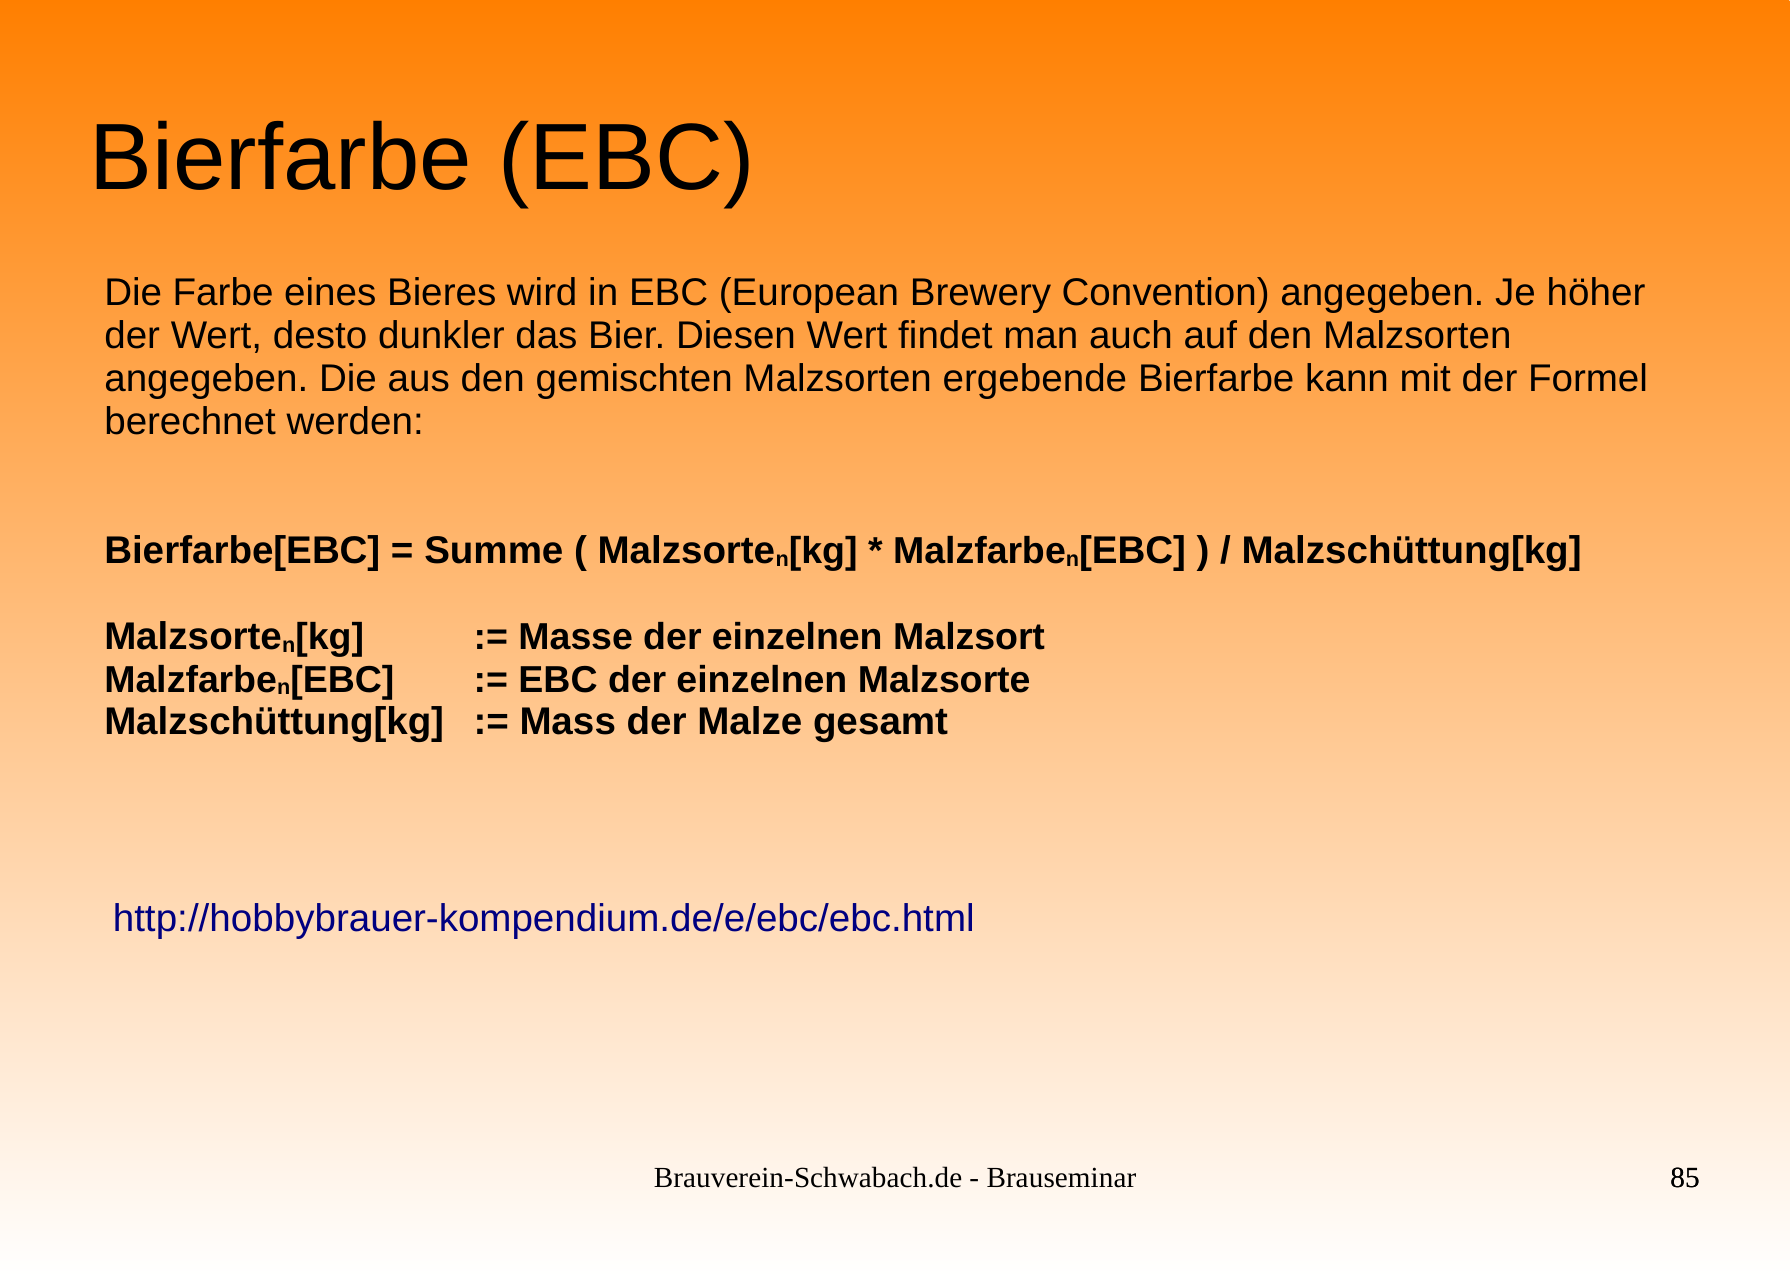

# Bierfarbe (EBC)
Die Farbe eines Bieres wird in EBC (European Brewery Convention) angegeben. Je höher der Wert, desto dunkler das Bier. Diesen Wert findet man auch auf den Malzsorten angegeben. Die aus den gemischten Malzsorten ergebende Bierfarbe kann mit der Formel berechnet werden:
Bierfarbe[EBC] = Summe ( Malzsorten[kg] * Malzfarben[EBC] ) / Malzschüttung[kg]
Malzsorten[kg] 		:= Masse der einzelnen Malzsort
Malzfarben[EBC] 	:= EBC der einzelnen Malzsorte
Malzschüttung[kg] 	:= Mass der Malze gesamt
http://hobbybrauer-kompendium.de/e/ebc/ebc.html
Brauverein-Schwabach.de - Brauseminar
85